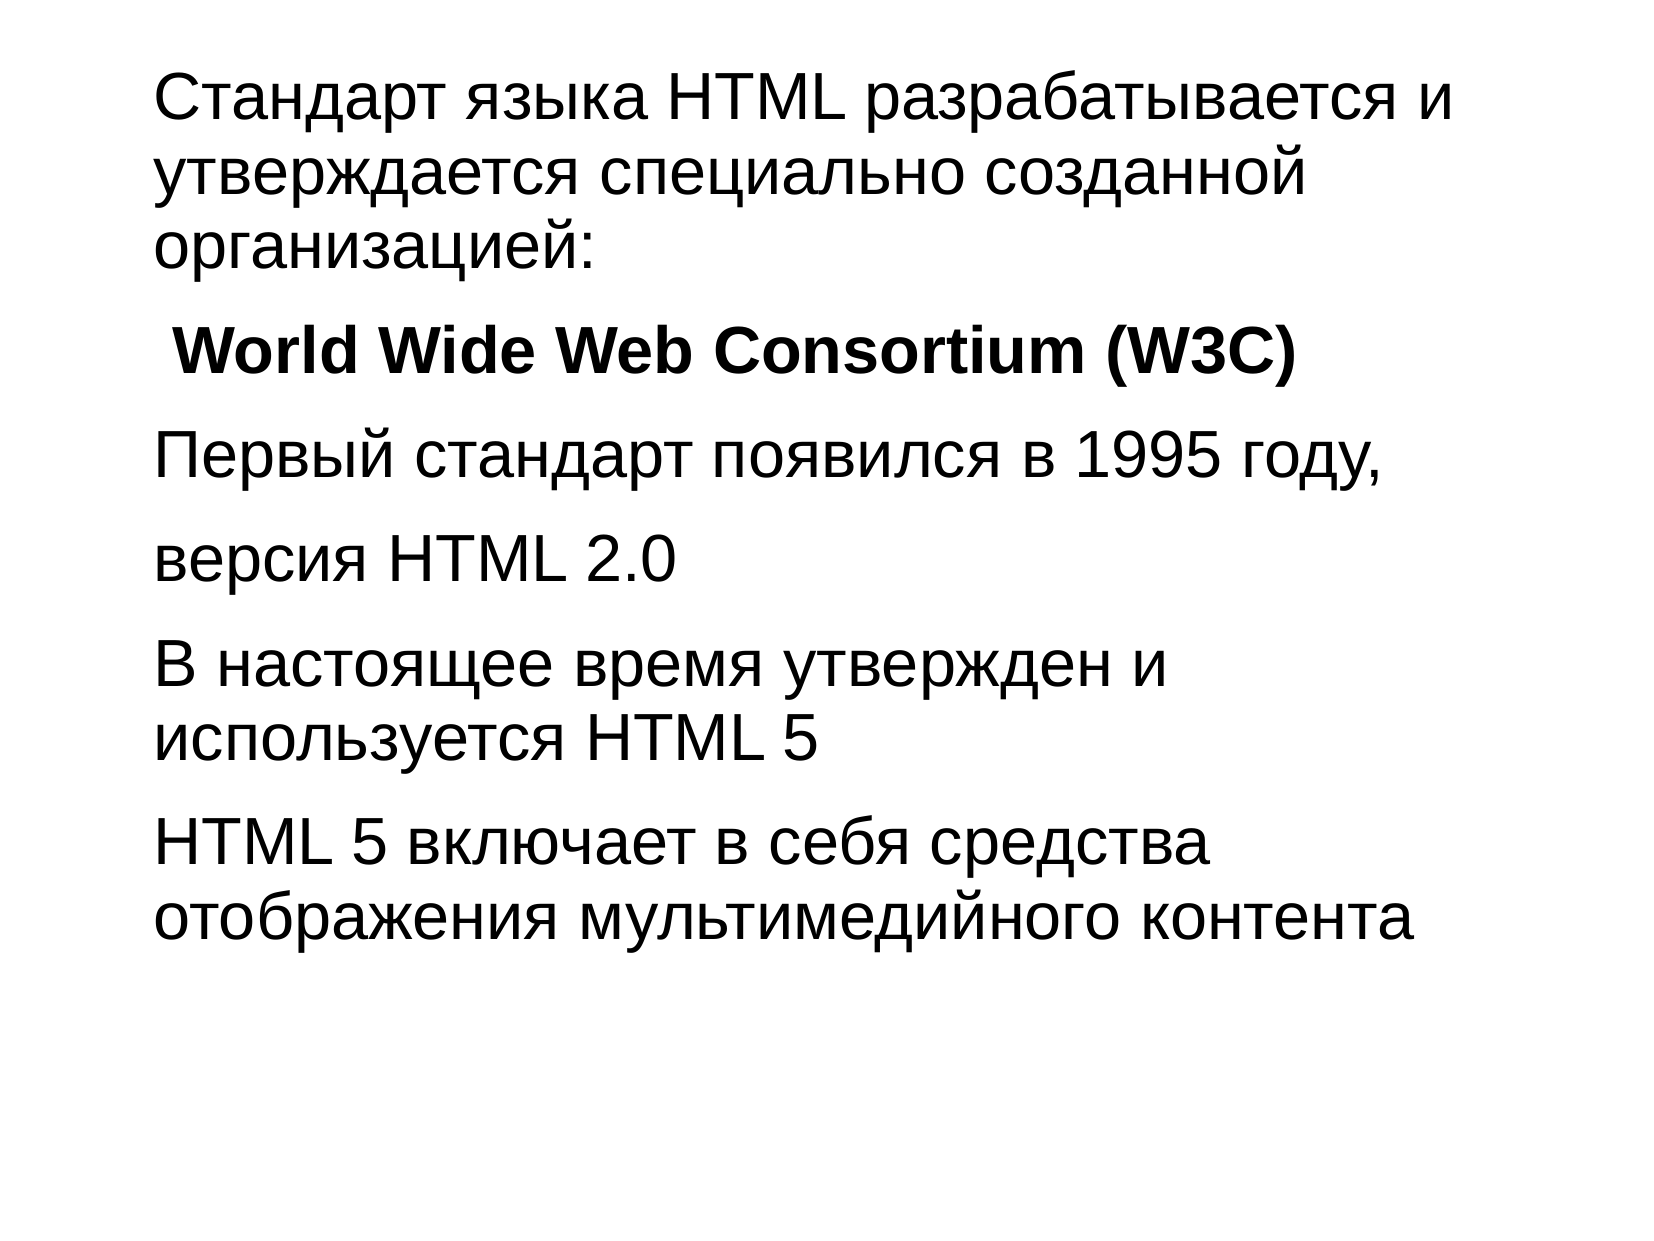

# Стандарт языка HTML разрабатывается и утверждается специально созданной организацией:
 World Wide Web Consortium (W3C)
Первый стандарт появился в 1995 году,
версия HTML 2.0
В настоящее время утвержден и используется HTML 5
HTML 5 включает в себя средства отображения мультимедийного контента